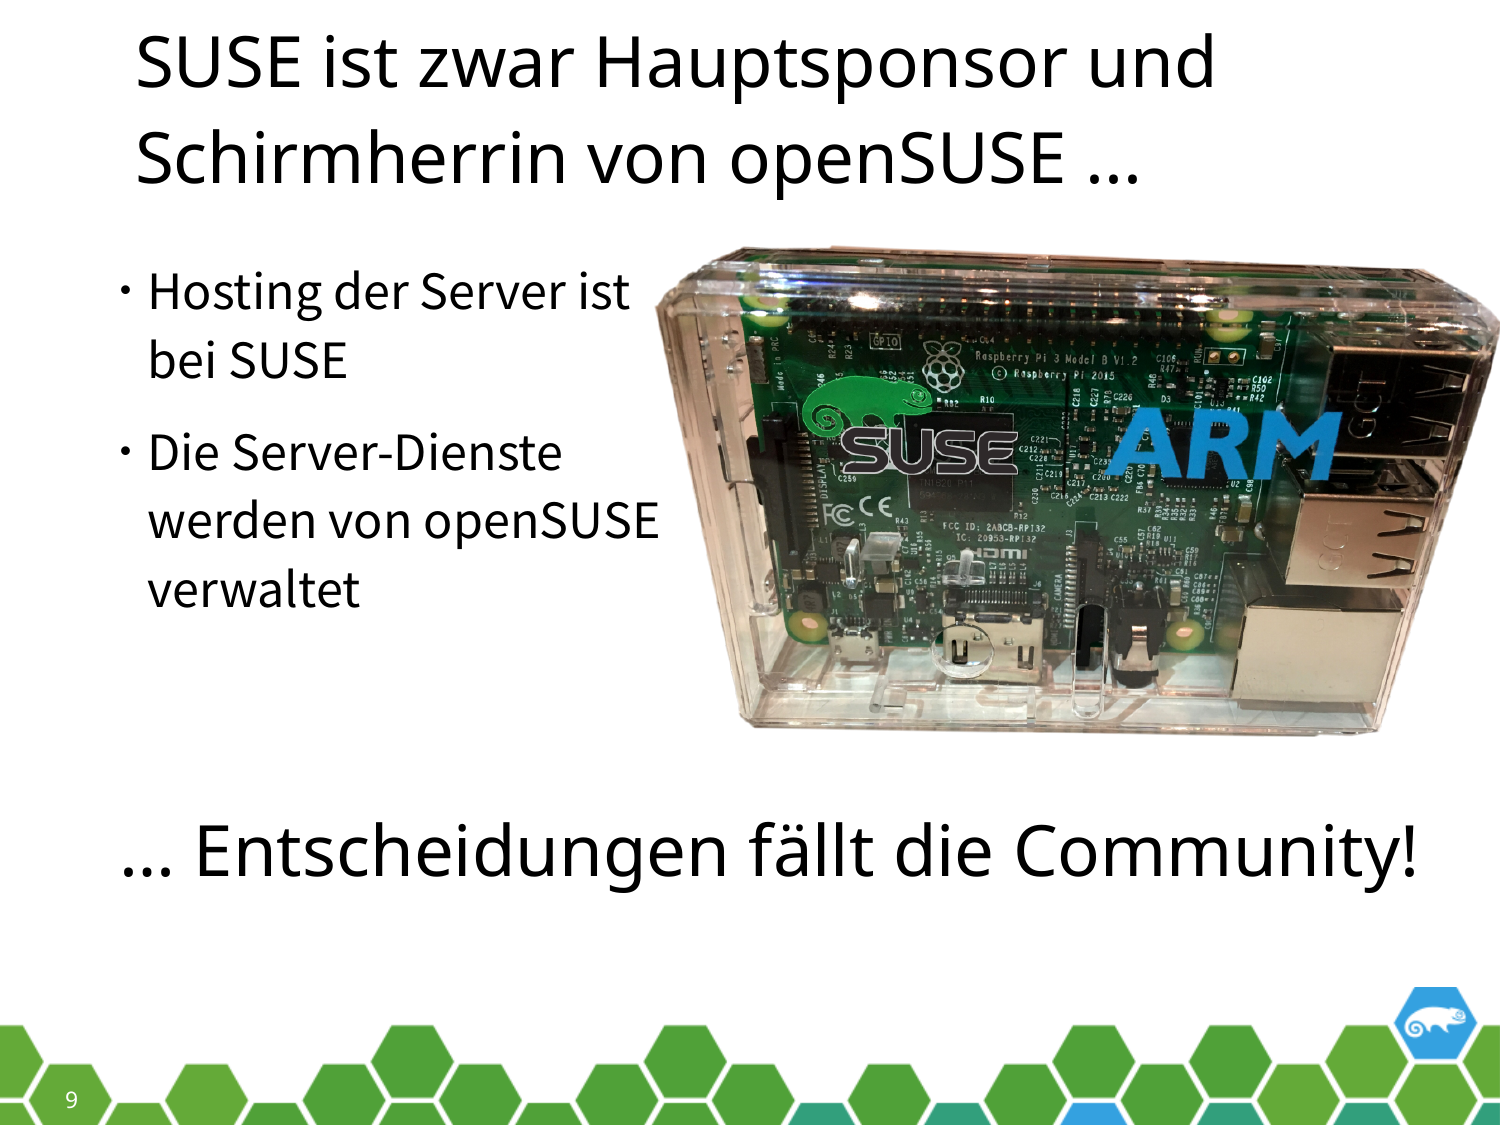

# SUSE ist zwar Hauptsponsor und Schirmherrin von openSUSE ...
Hosting der Server ist bei SUSE
Die Server-Dienste werden von openSUSE verwaltet
… Entscheidungen fällt die Community!